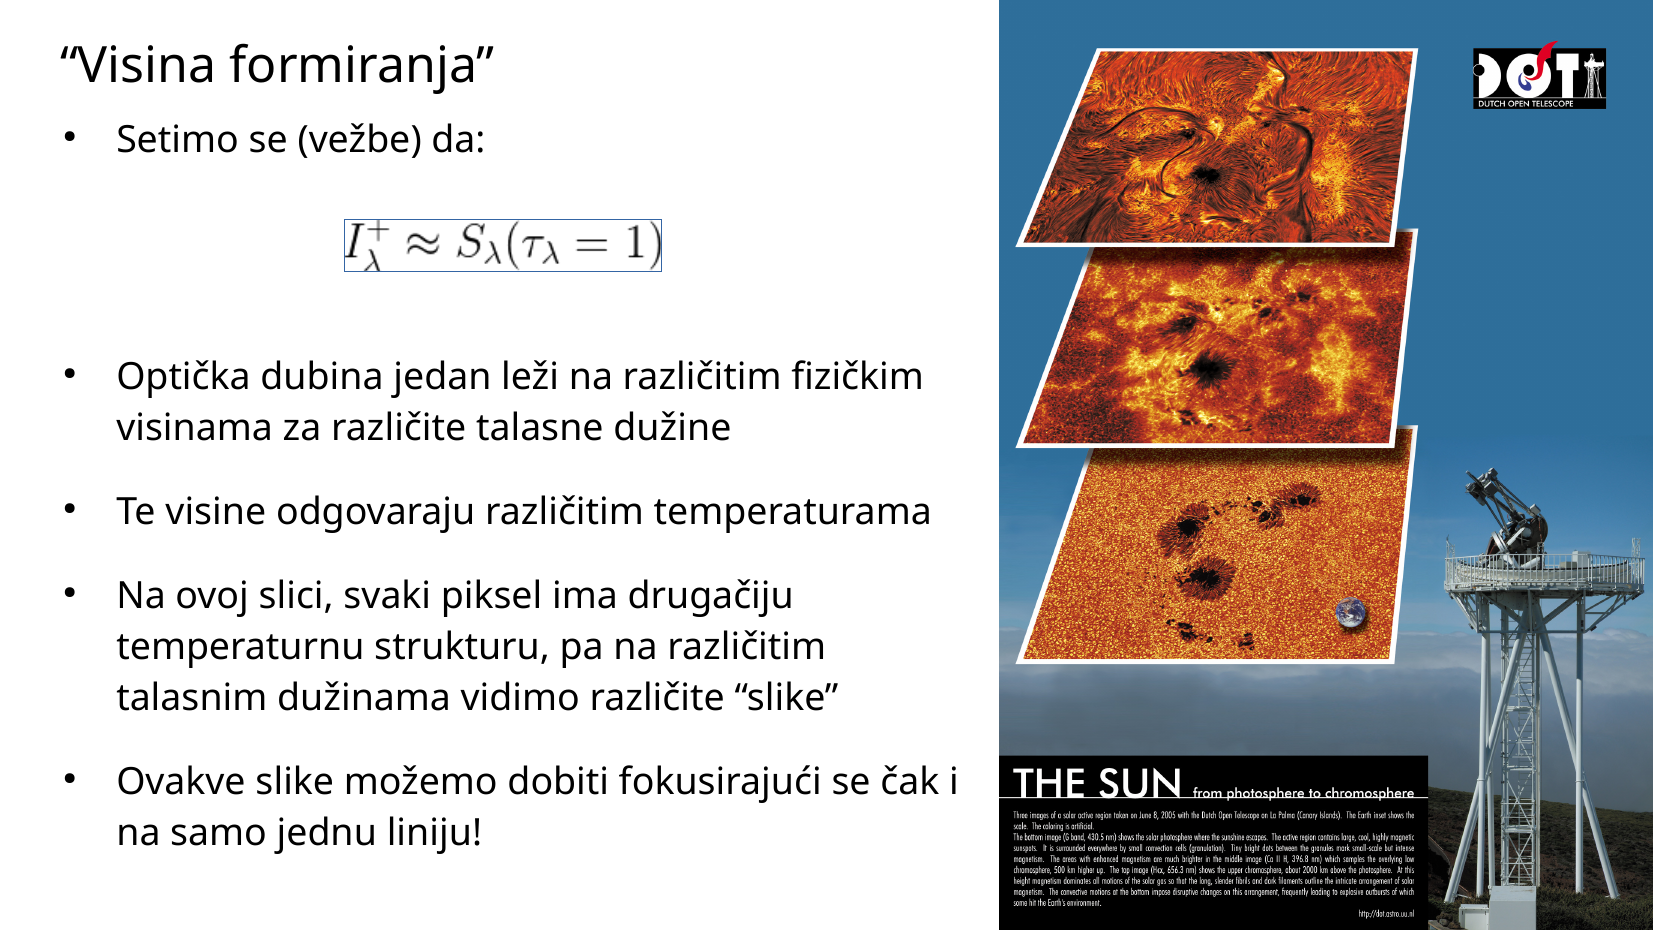

# “Visina formiranja”
Setimo se (vežbe) da:
Optička dubina jedan leži na različitim fizičkim visinama za različite talasne dužine
Te visine odgovaraju različitim temperaturama
Na ovoj slici, svaki piksel ima drugačiju temperaturnu strukturu, pa na različitim talasnim dužinama vidimo različite “slike”
Ovakve slike možemo dobiti fokusirajući se čak i na samo jednu liniju!